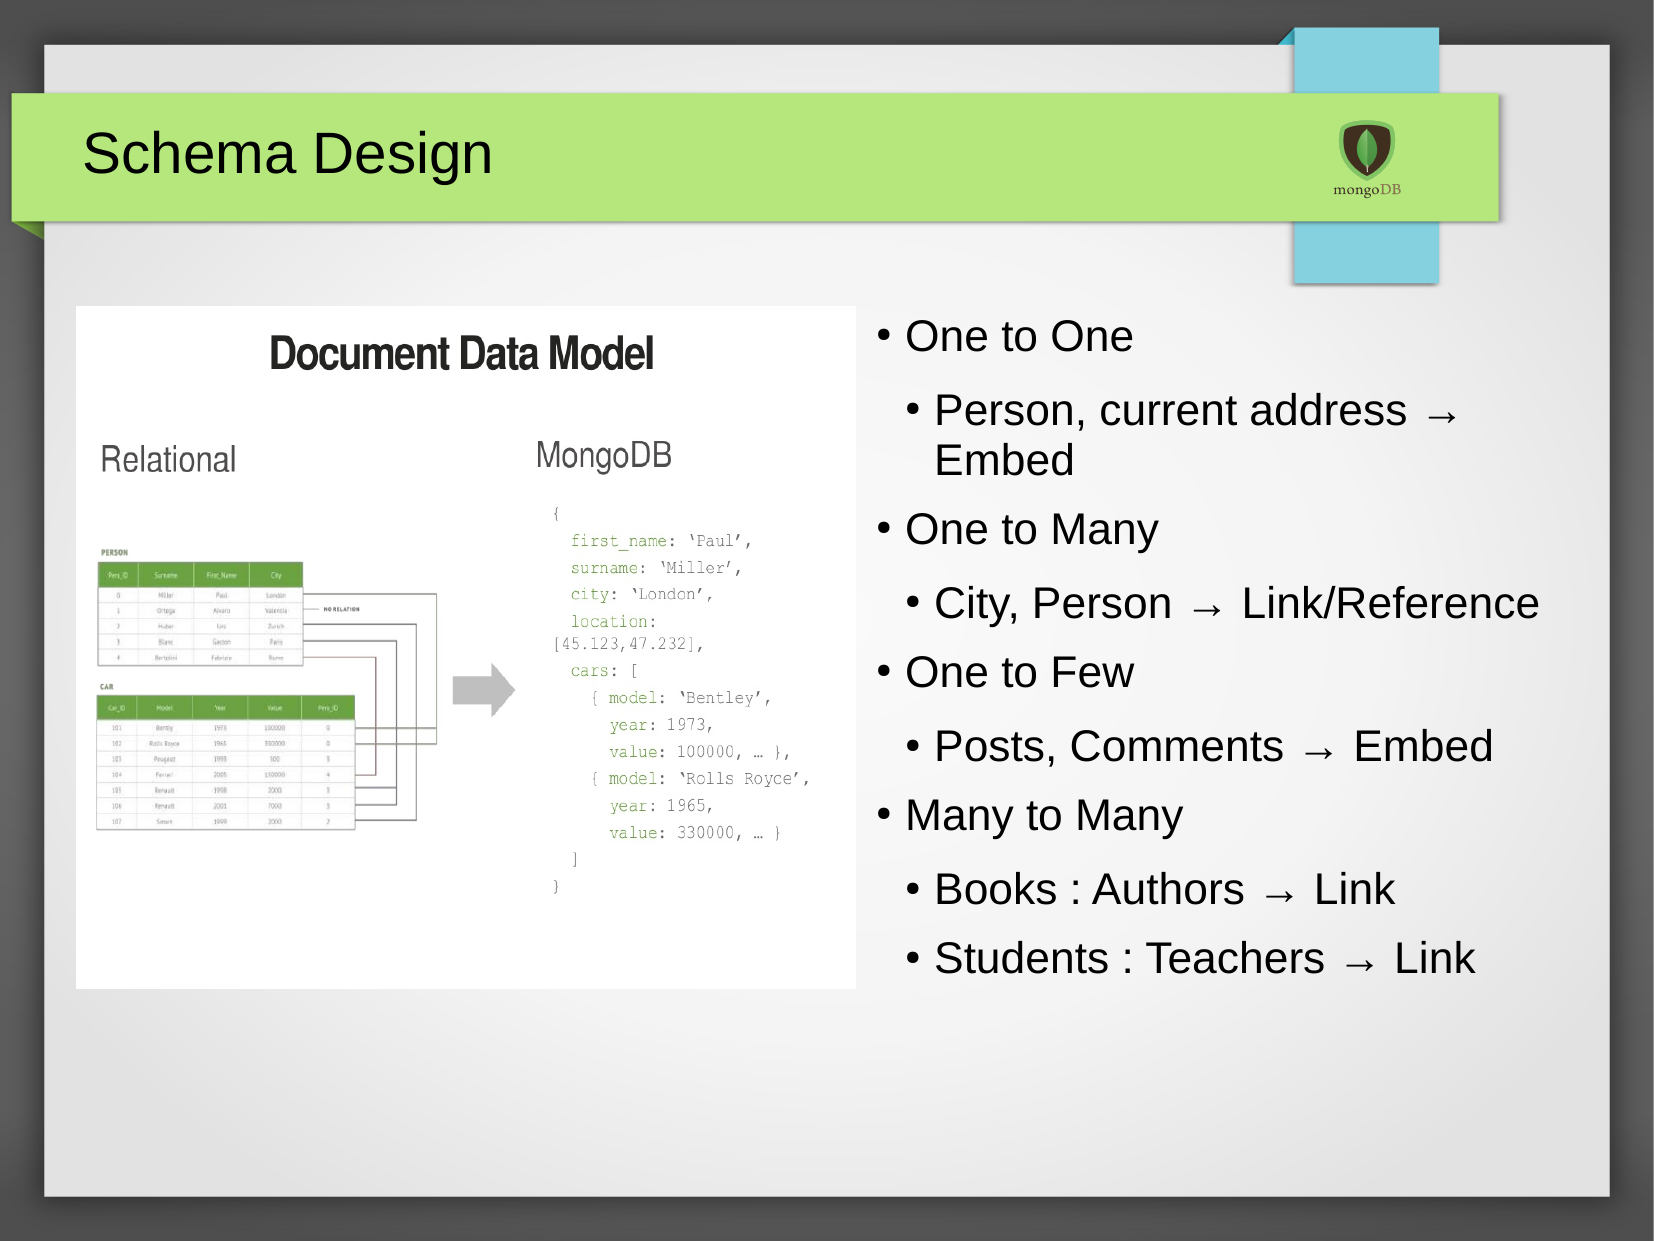

# Schema Design
One to One
Person, current address → Embed
One to Many
City, Person → Link/Reference
One to Few
Posts, Comments → Embed
Many to Many
Books : Authors → Link
Students : Teachers → Link